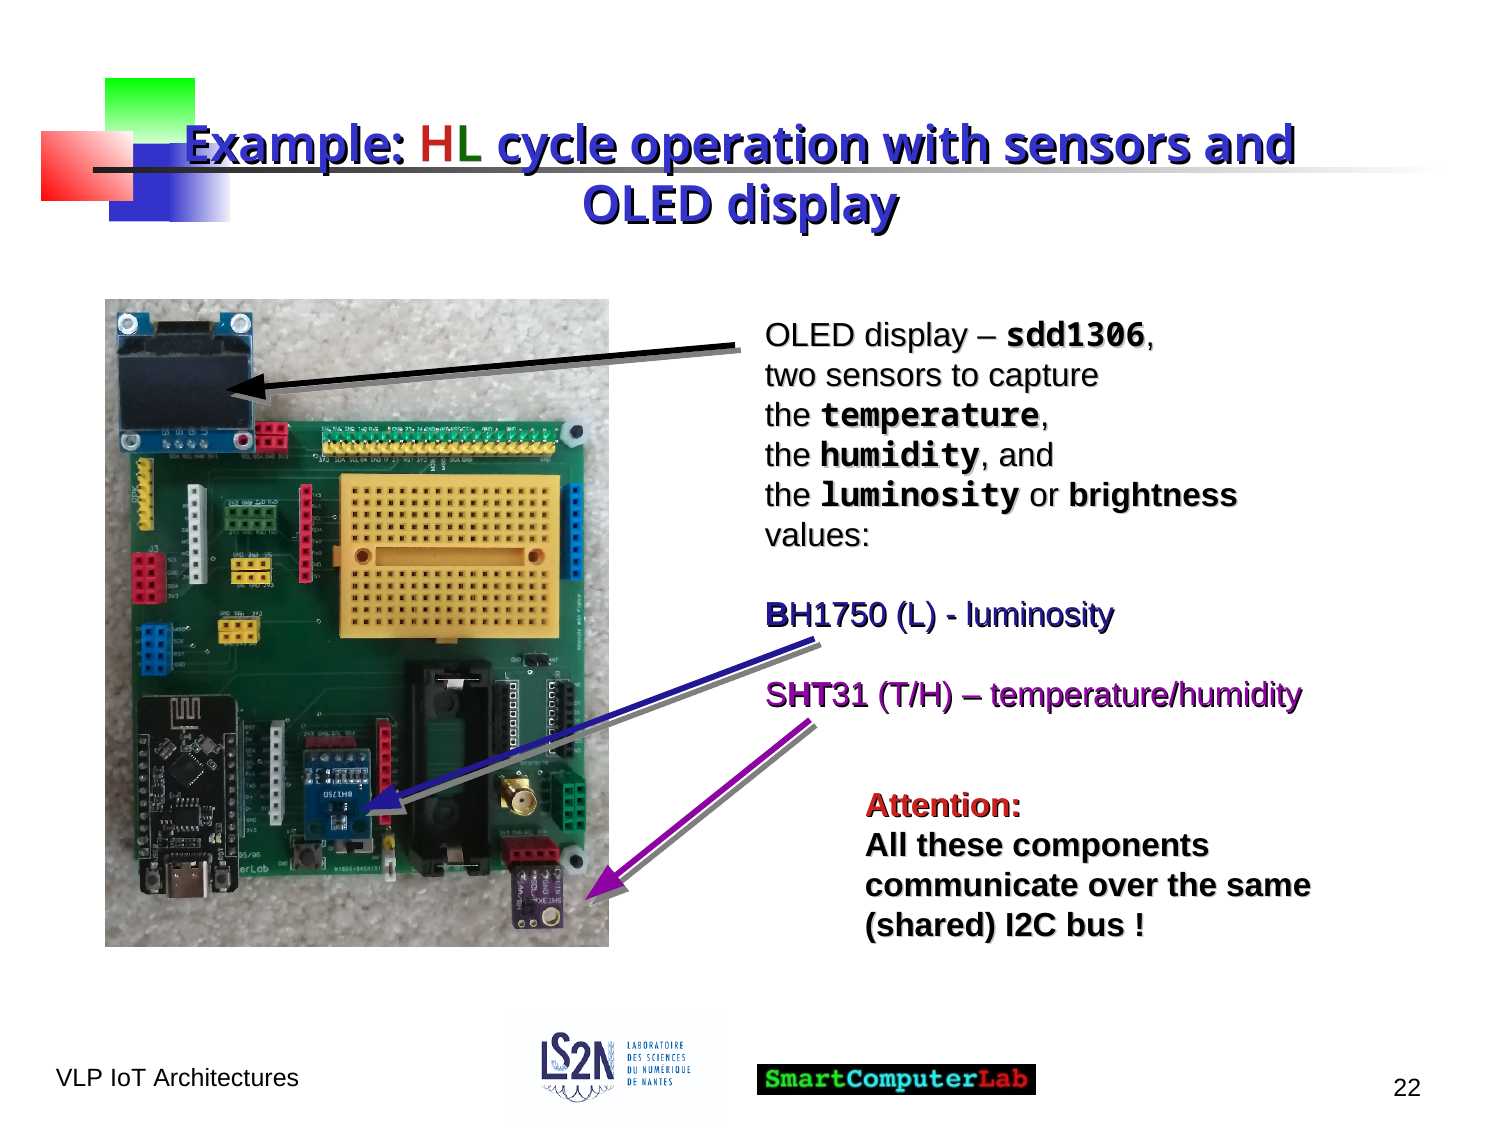

# Example: HL cycle operation with sensors and OLED display
OLED display – sdd1306,
two sensors to capture
the temperature,
the humidity, and
the luminosity or brightness values:
BH1750 (L) - luminosity
SHT31 (T/H) – temperature/humidity
Attention:
All these components communicate over the same (shared) I2C bus !
22